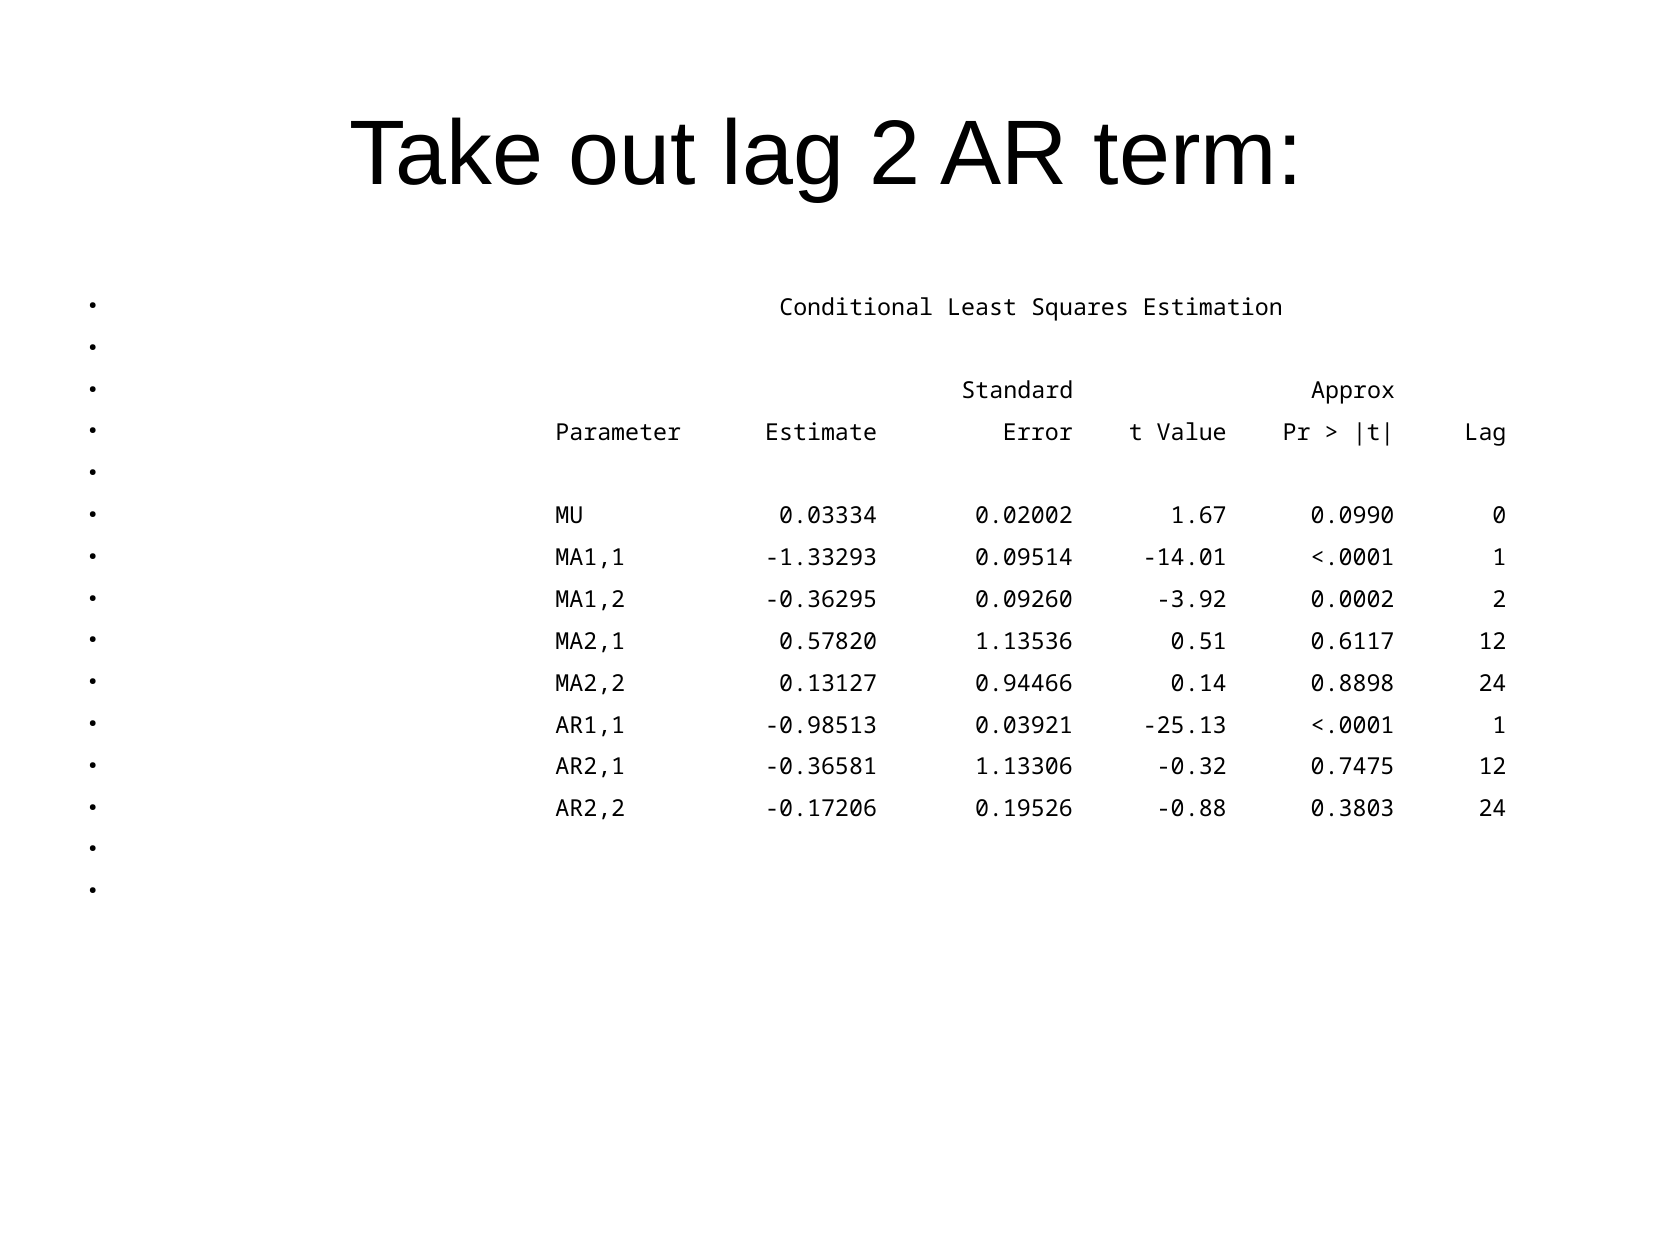

# Take out lag 2 AR term:
 Conditional Least Squares Estimation
 Standard Approx
 Parameter Estimate Error t Value Pr > |t| Lag
 MU 0.03334 0.02002 1.67 0.0990 0
 MA1,1 -1.33293 0.09514 -14.01 <.0001 1
 MA1,2 -0.36295 0.09260 -3.92 0.0002 2
 MA2,1 0.57820 1.13536 0.51 0.6117 12
 MA2,2 0.13127 0.94466 0.14 0.8898 24
 AR1,1 -0.98513 0.03921 -25.13 <.0001 1
 AR2,1 -0.36581 1.13306 -0.32 0.7475 12
 AR2,2 -0.17206 0.19526 -0.88 0.3803 24